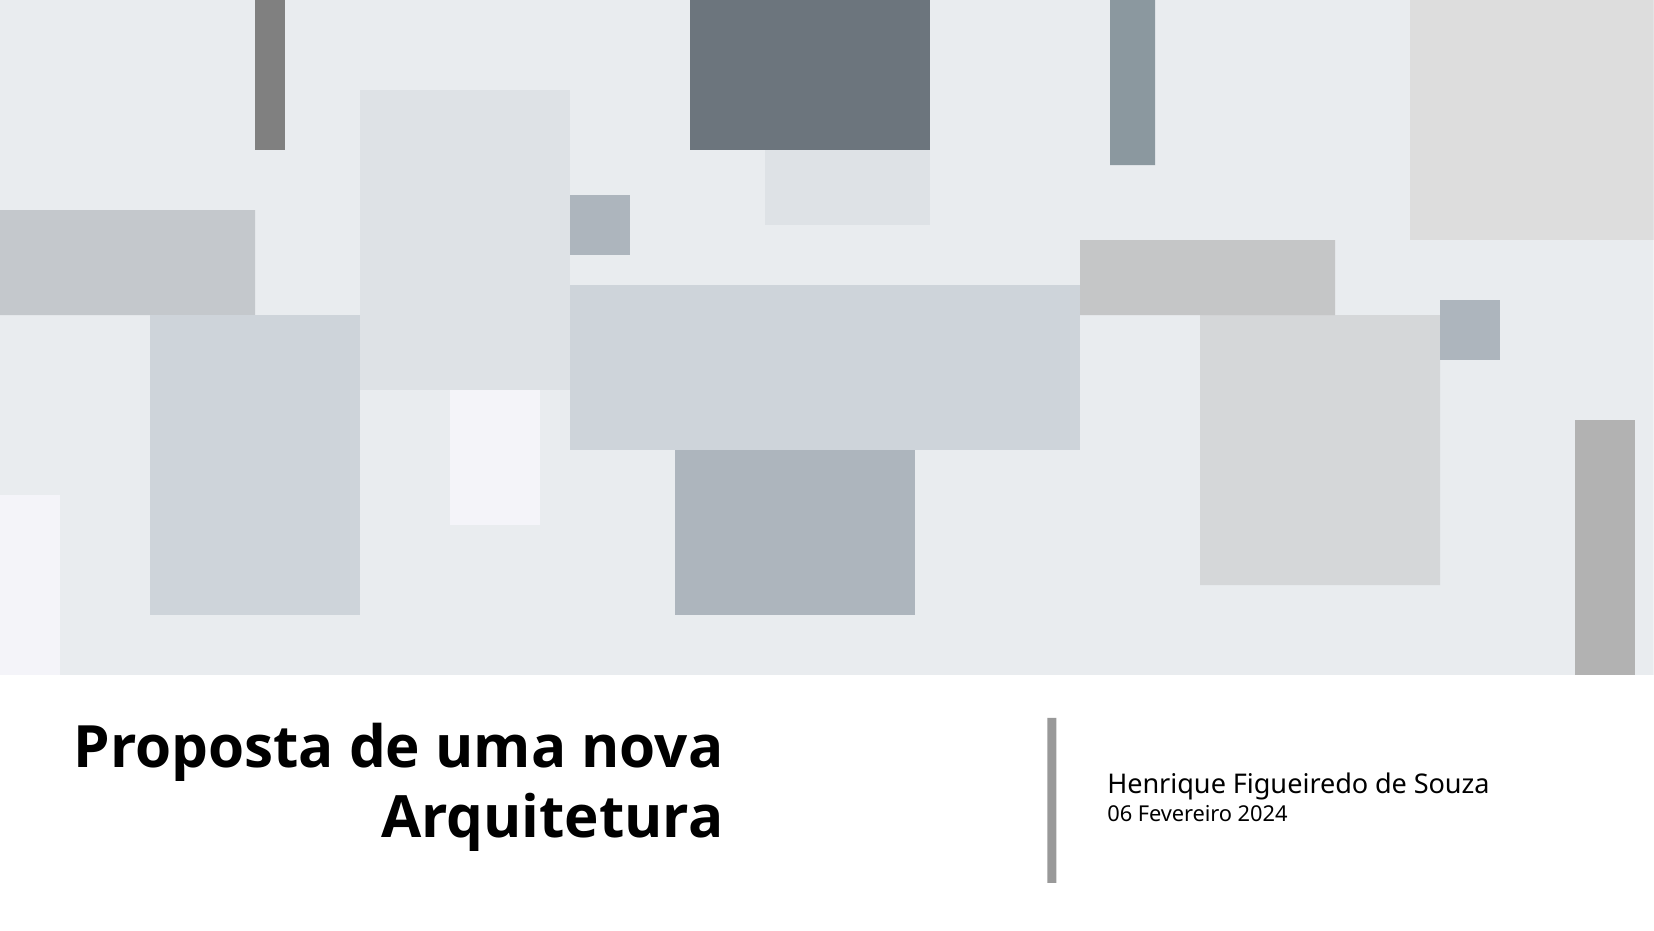

Proposta de uma nova Arquitetura
Henrique Figueiredo de Souza
06 Fevereiro 2024